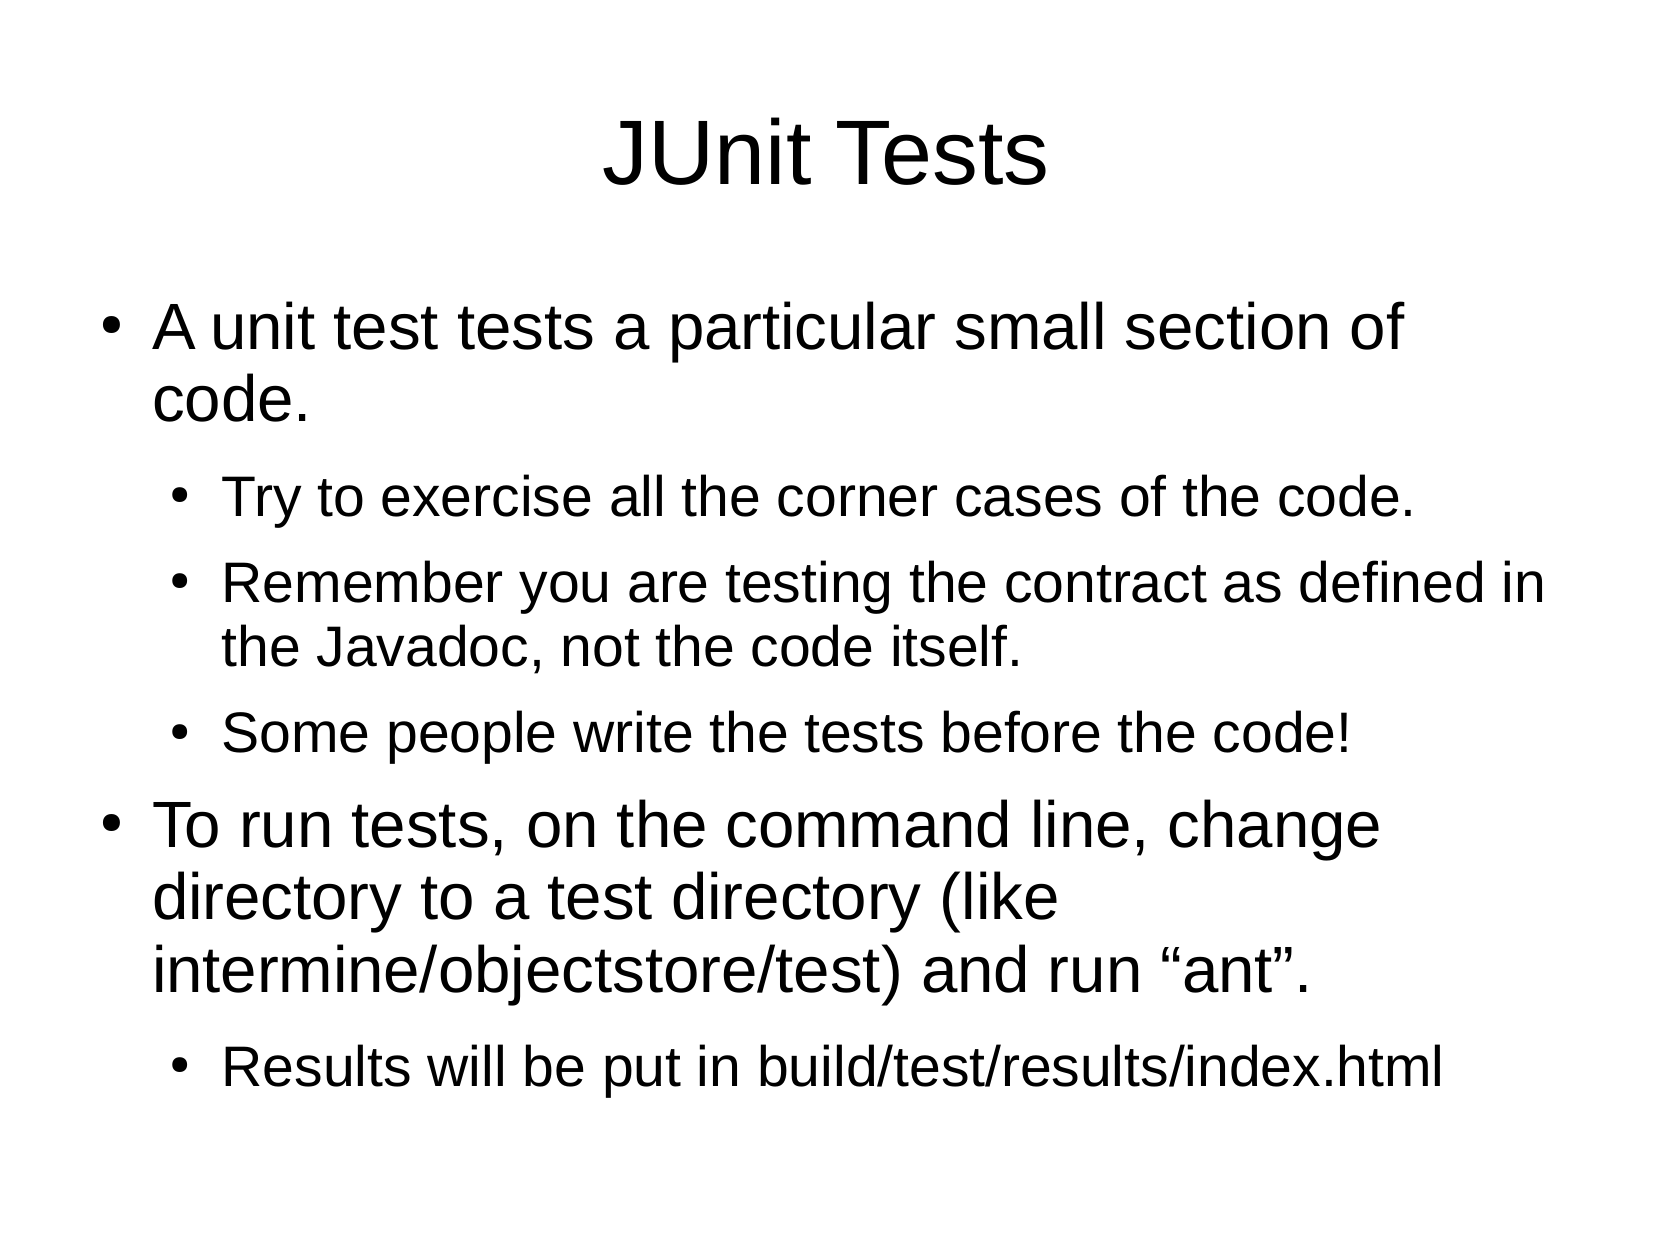

# JUnit Tests
A unit test tests a particular small section of code.
Try to exercise all the corner cases of the code.
Remember you are testing the contract as defined in the Javadoc, not the code itself.
Some people write the tests before the code!
To run tests, on the command line, change directory to a test directory (like intermine/objectstore/test) and run “ant”.
Results will be put in build/test/results/index.html